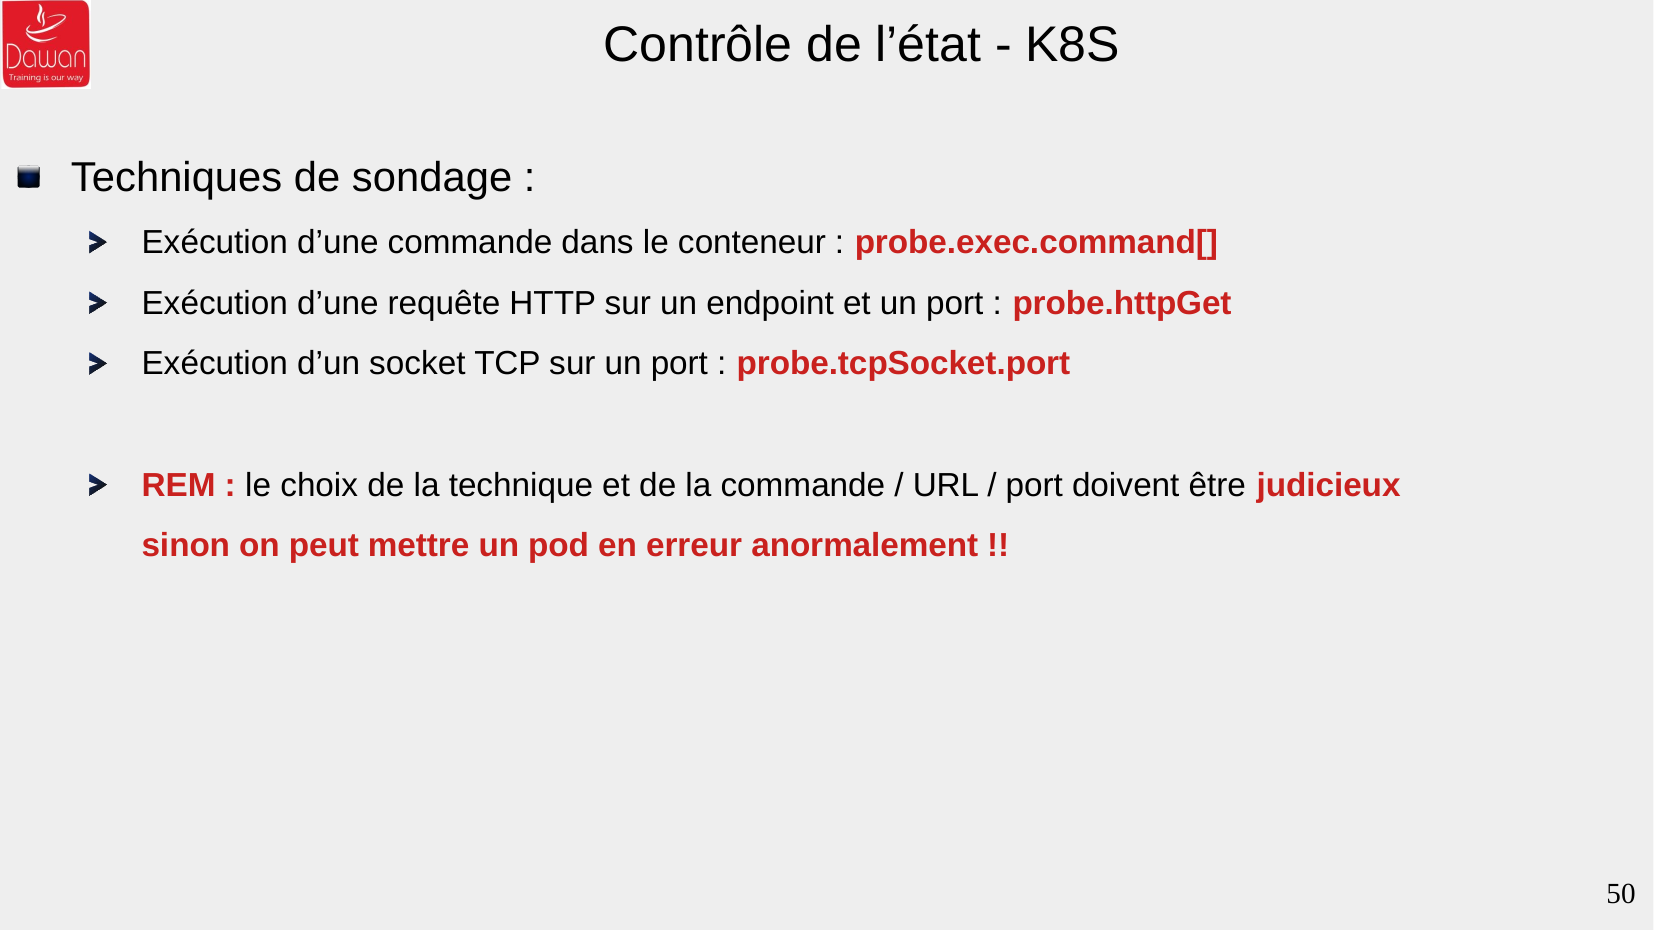

# Contrôle de l’état - K8S
Techniques de sondage :
Exécution d’une commande dans le conteneur : probe.exec.command[]
Exécution d’une requête HTTP sur un endpoint et un port : probe.httpGet
Exécution d’un socket TCP sur un port : probe.tcpSocket.port
REM : le choix de la technique et de la commande / URL / port doivent être judicieux
sinon on peut mettre un pod en erreur anormalement !!
50